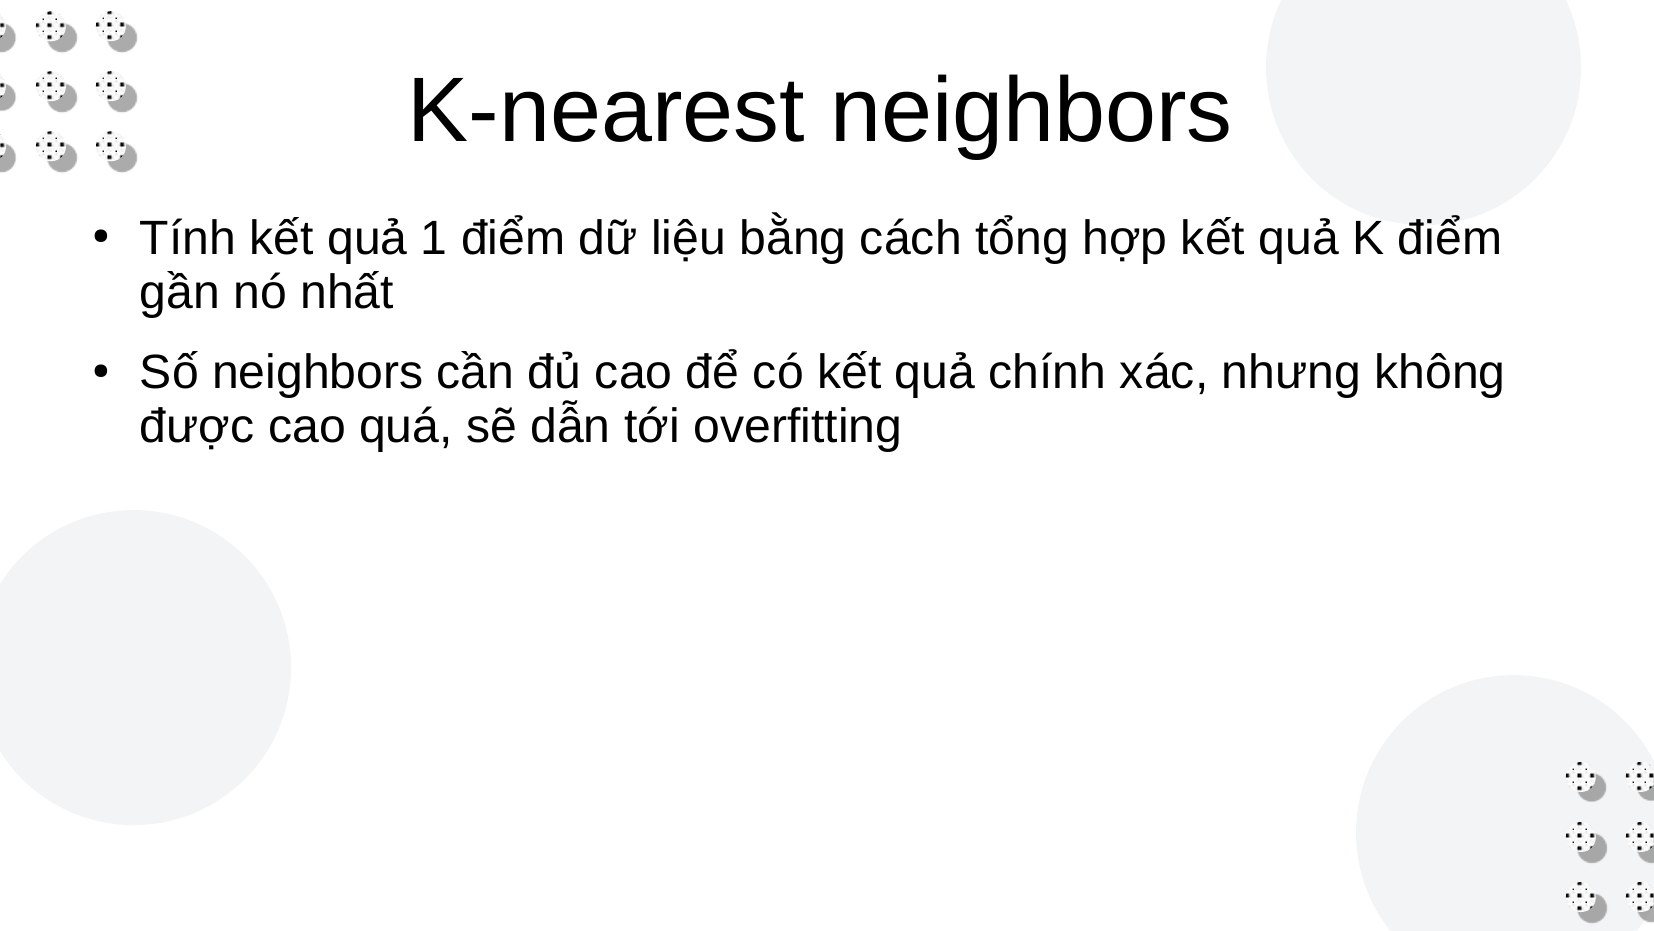

# K-nearest neighbors
Tính kết quả 1 điểm dữ liệu bằng cách tổng hợp kết quả K điểm gần nó nhất
Số neighbors cần đủ cao để có kết quả chính xác, nhưng không được cao quá, sẽ dẫn tới overfitting